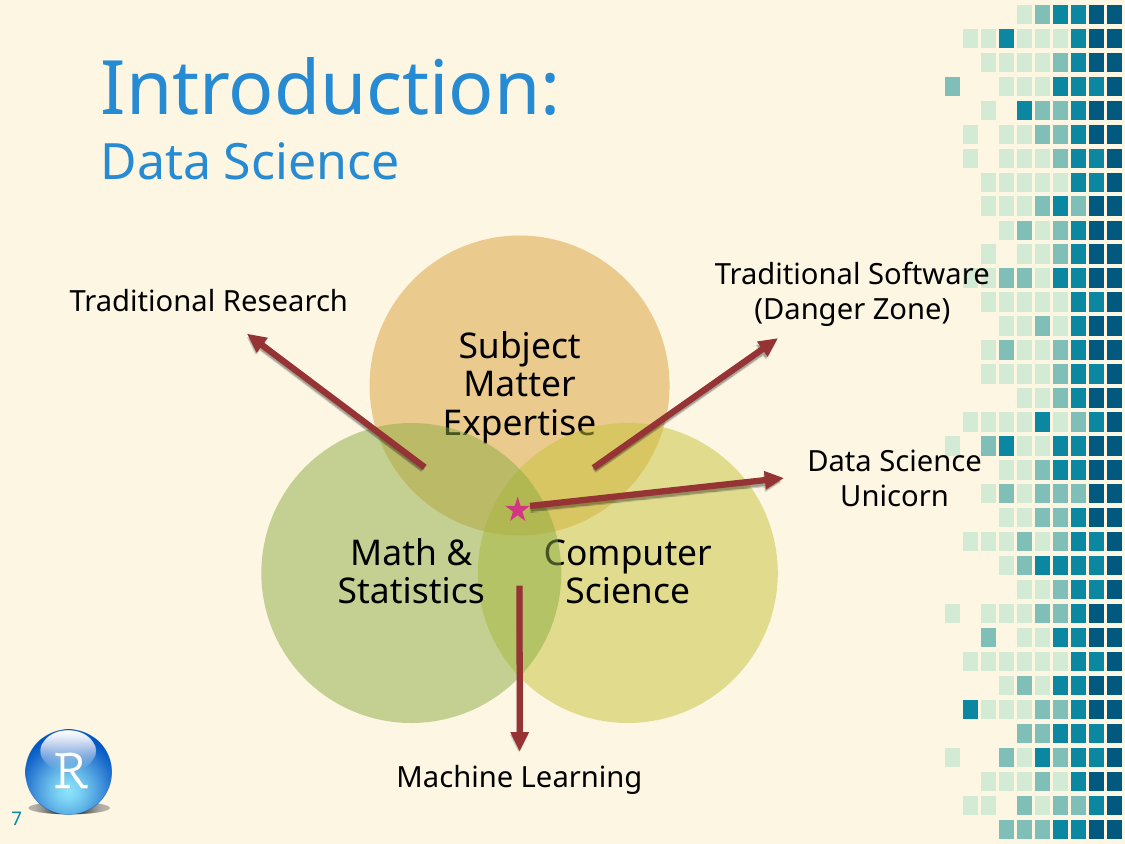

# Introduction: Data Science
Subject Matter Expertise
Math & Statistics
Computer Science
Traditional Software
(Danger Zone)
Traditional Research
Data Science
Unicorn
Machine Learning